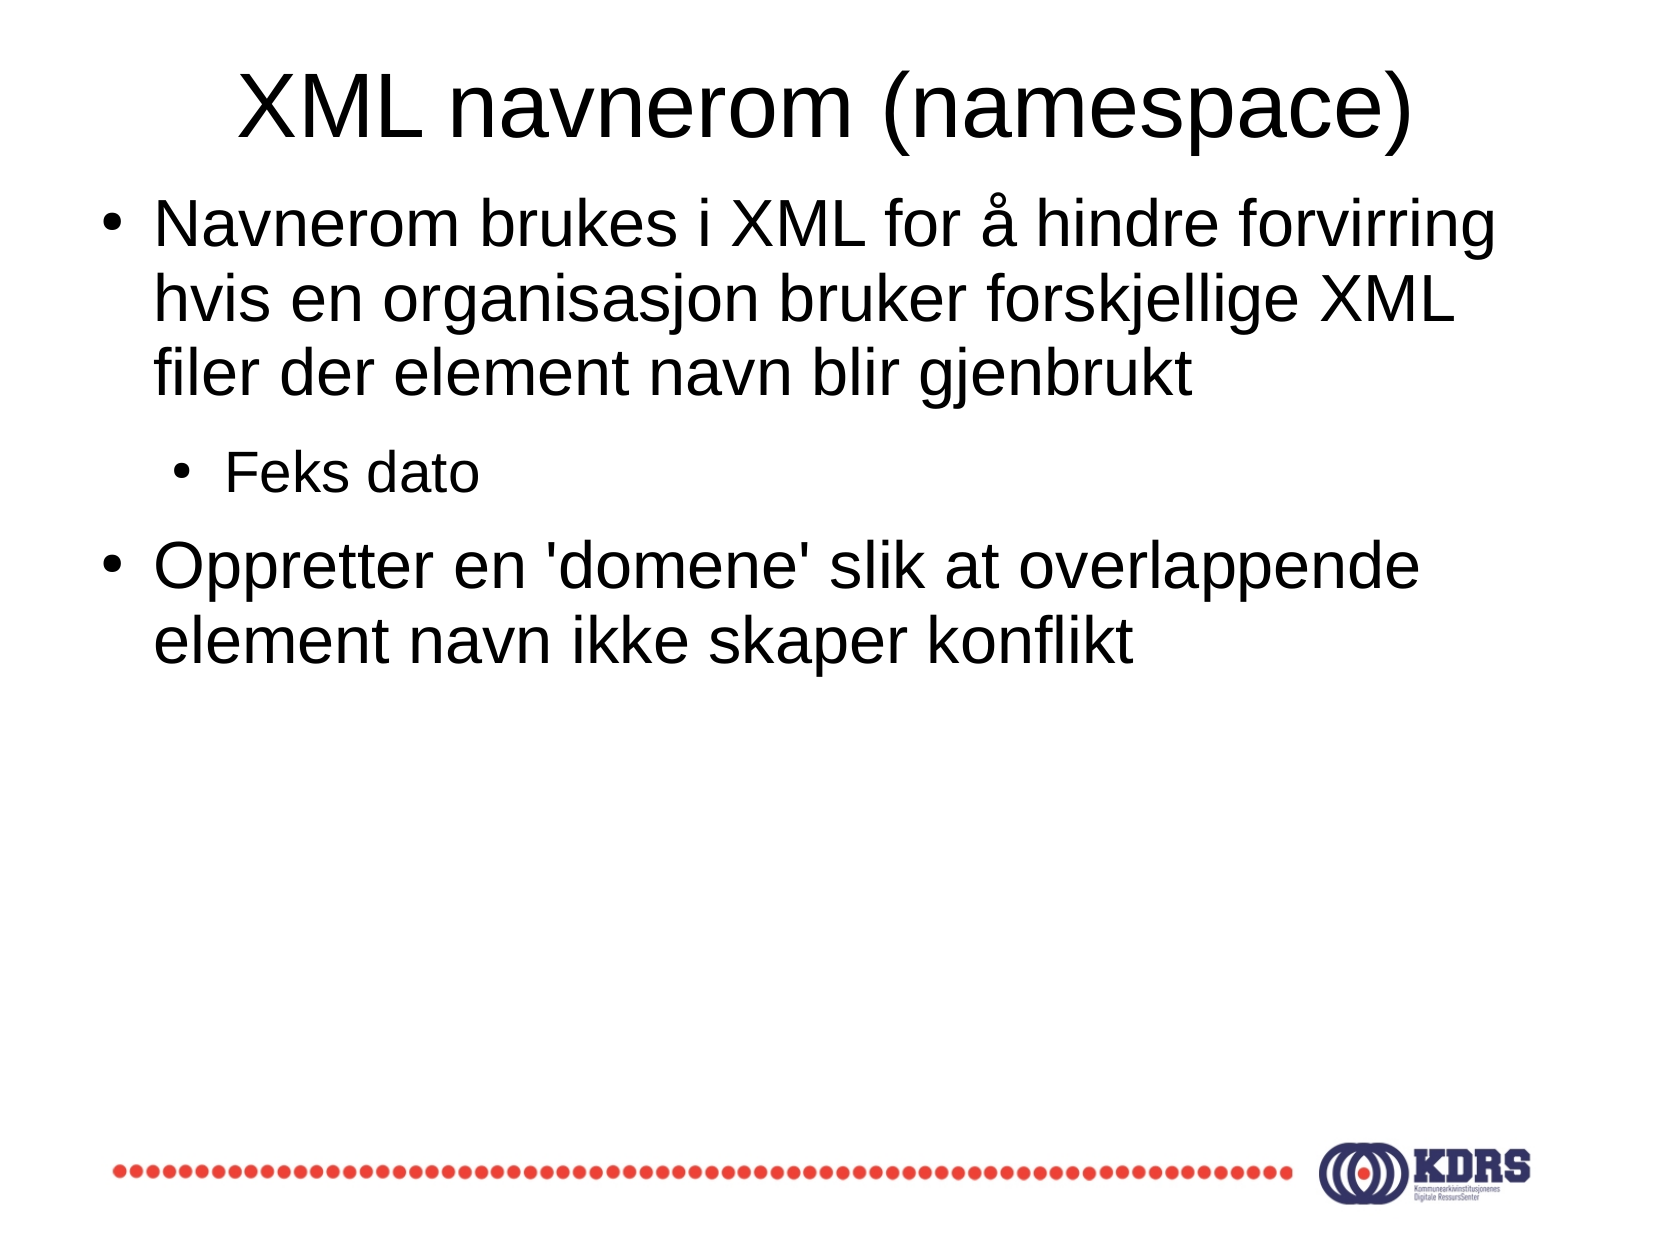

# XML navnerom (namespace)
Navnerom brukes i XML for å hindre forvirring hvis en organisasjon bruker forskjellige XML filer der element navn blir gjenbrukt
Feks dato
Oppretter en 'domene' slik at overlappende element navn ikke skaper konflikt